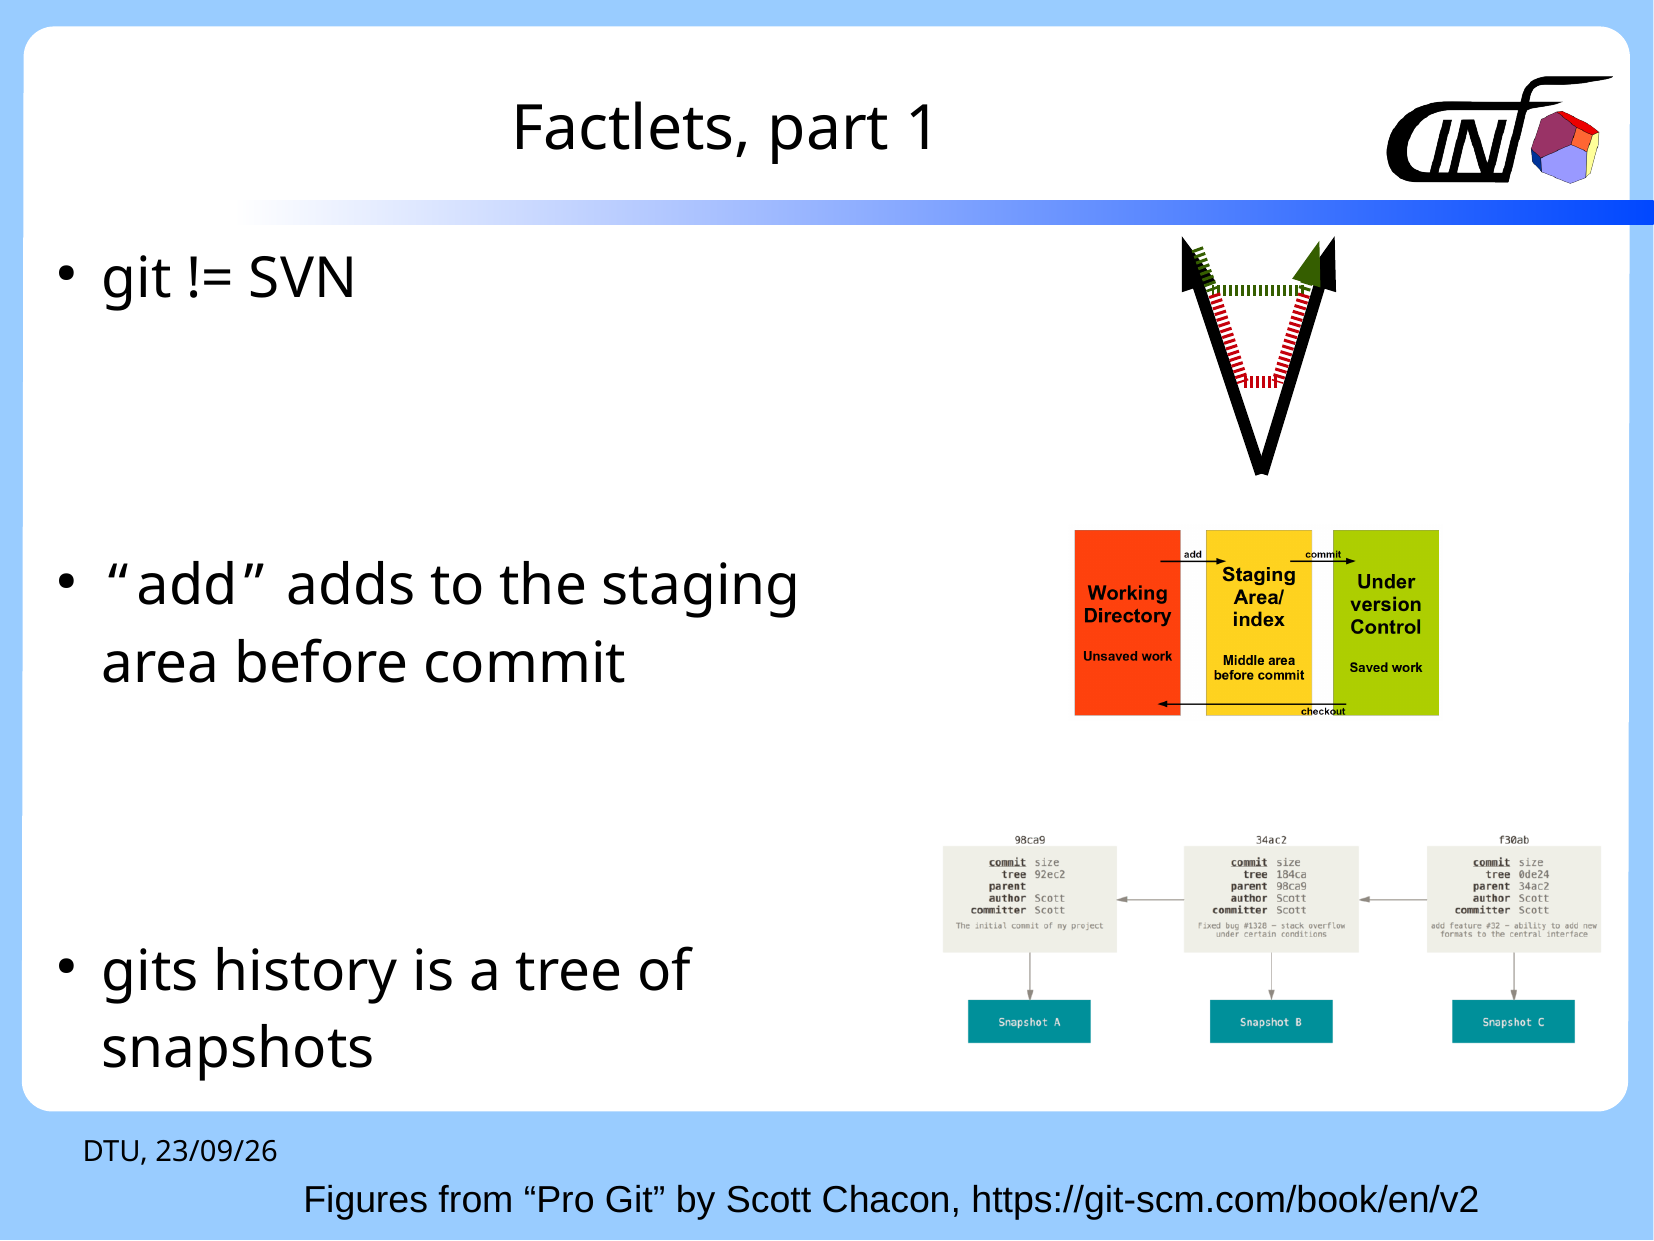

# Factlets, part 1
git != SVN
“add” adds to the staging area before commit
gits history is a tree of snapshots
Figures from “Pro Git” by Scott Chacon, https://git-scm.com/book/en/v2